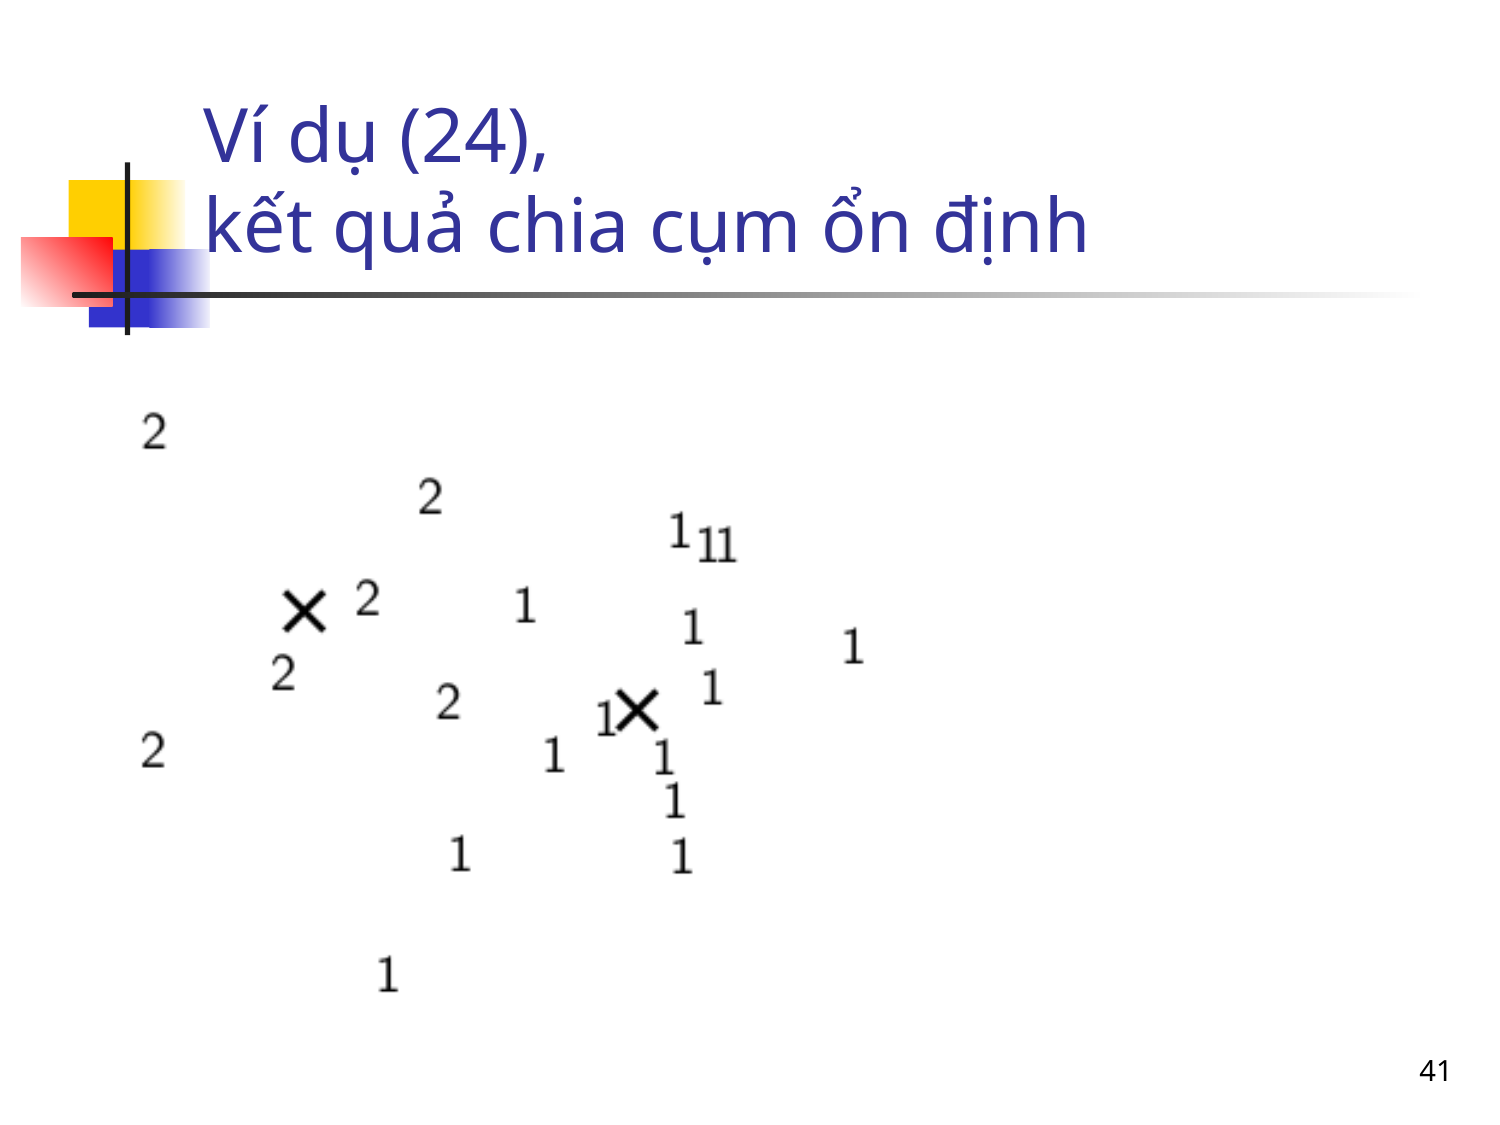

# Ví dụ (24), kết quả chia cụm ổn định